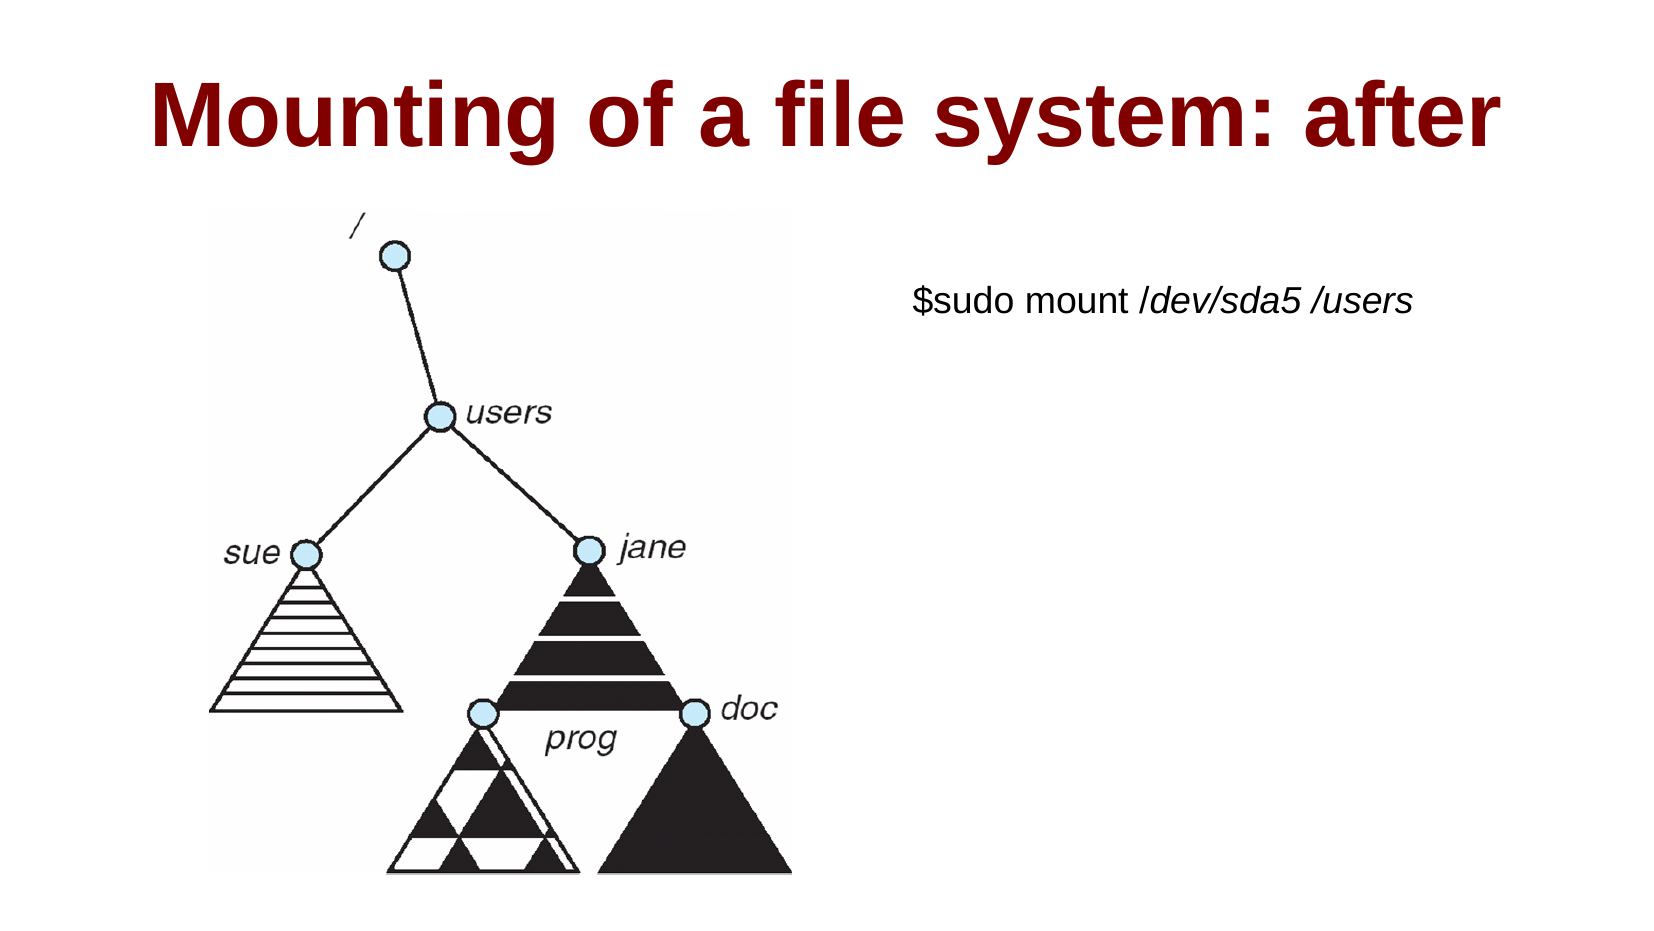

# Mounting of a file system: after
$sudo mount /dev/sda5 /users